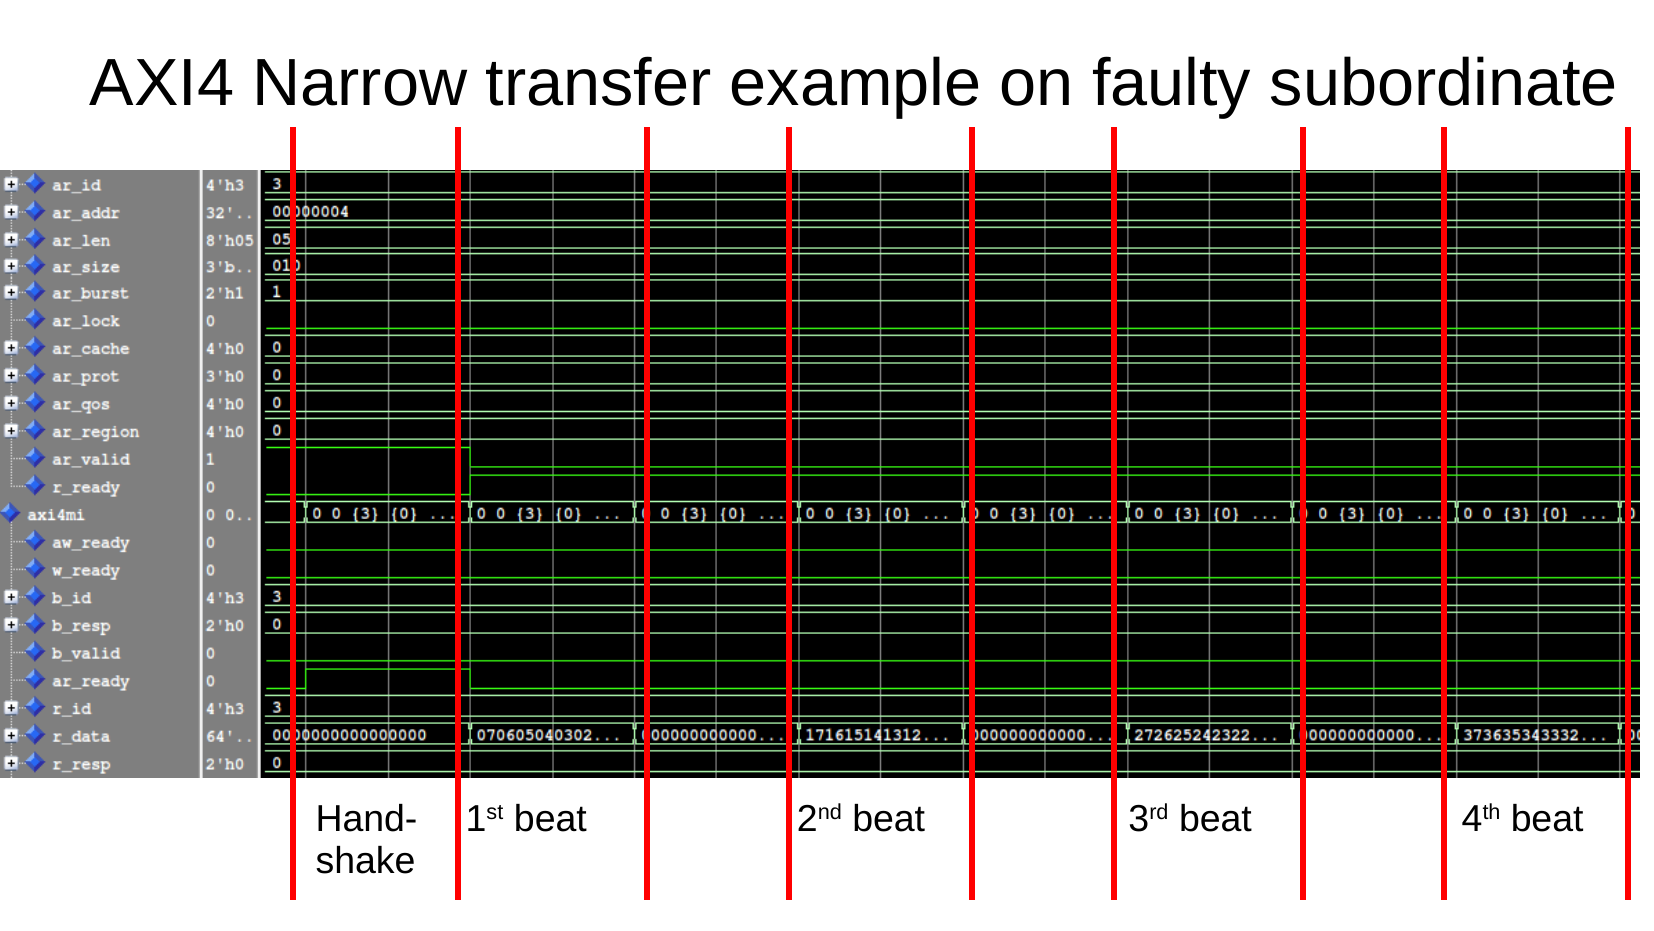

AXI4 Narrow transfer example on faulty subordinate
Hand-	1st beat			 2nd beat		 3rd beat			 4th beat
shake